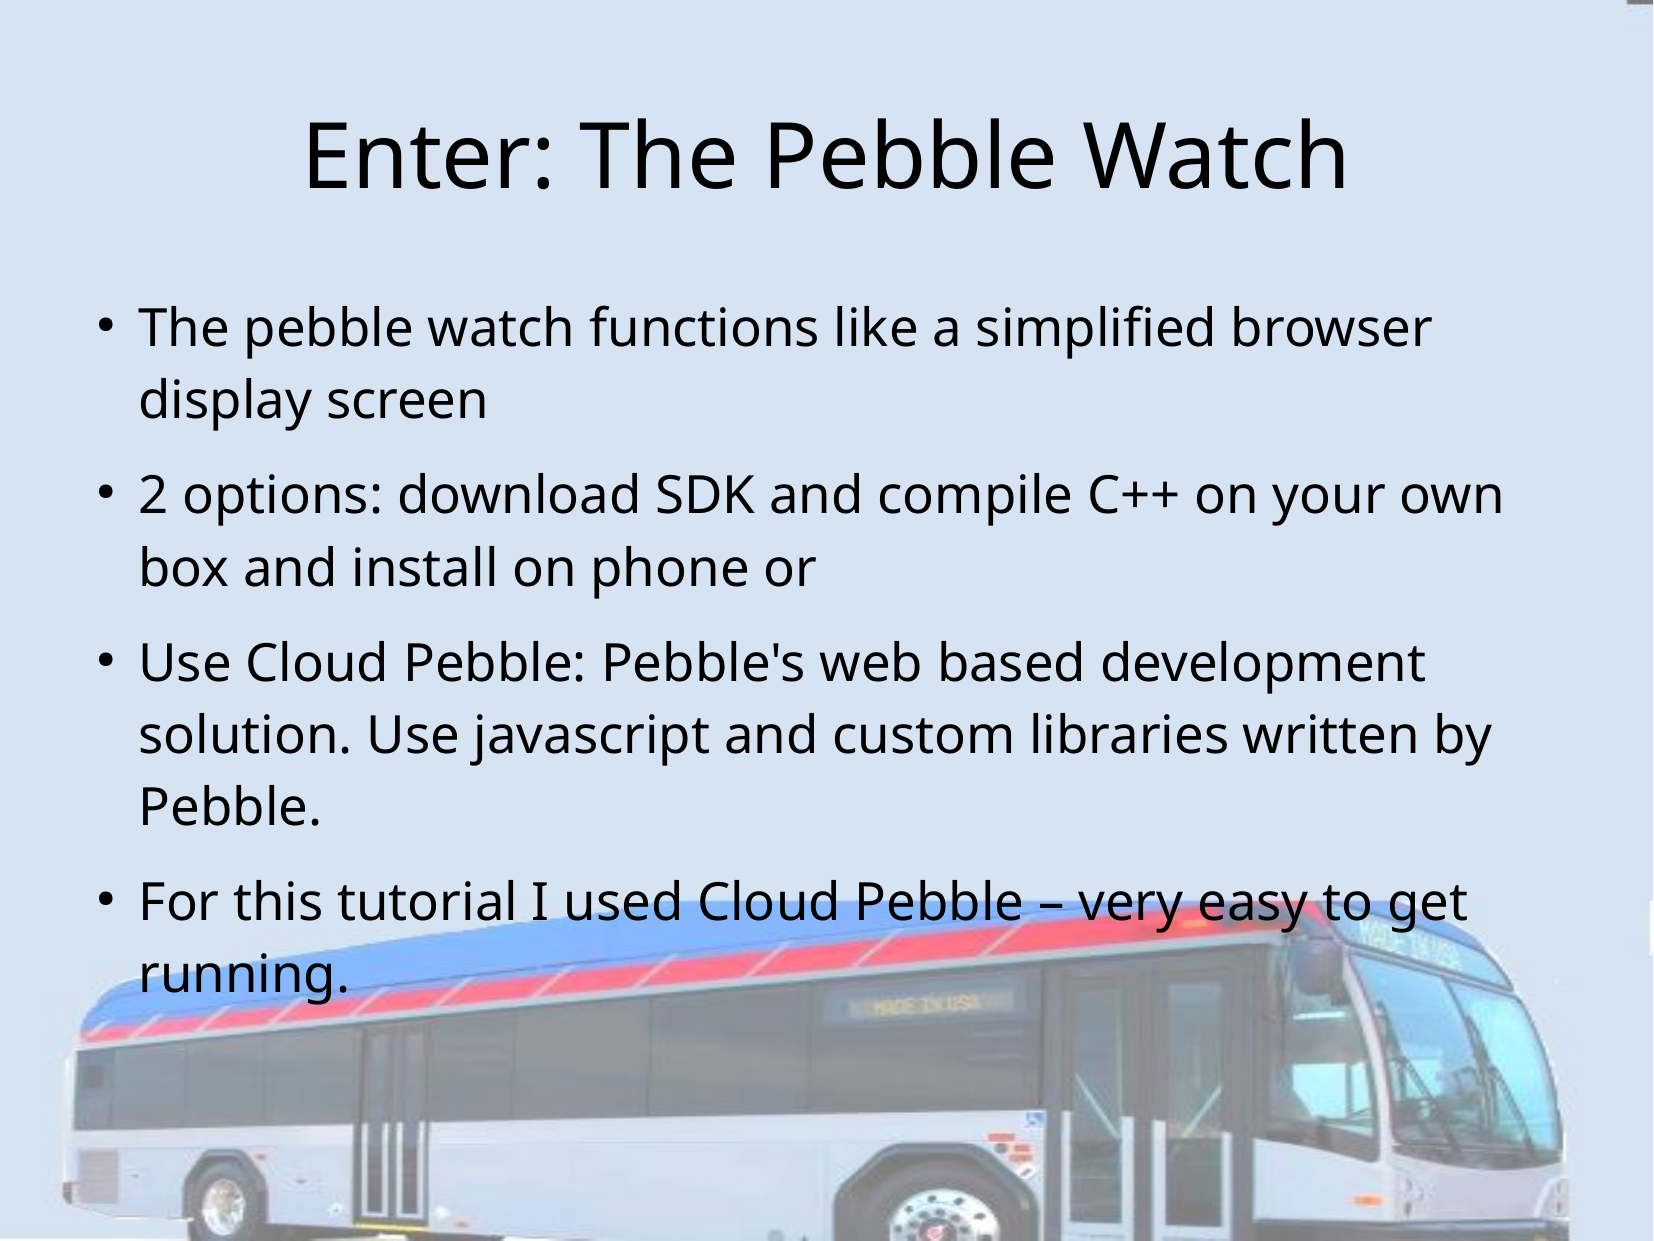

# Enter: The Pebble Watch
The pebble watch functions like a simplified browser display screen
2 options: download SDK and compile C++ on your own box and install on phone or
Use Cloud Pebble: Pebble's web based development solution. Use javascript and custom libraries written by Pebble.
For this tutorial I used Cloud Pebble – very easy to get running.